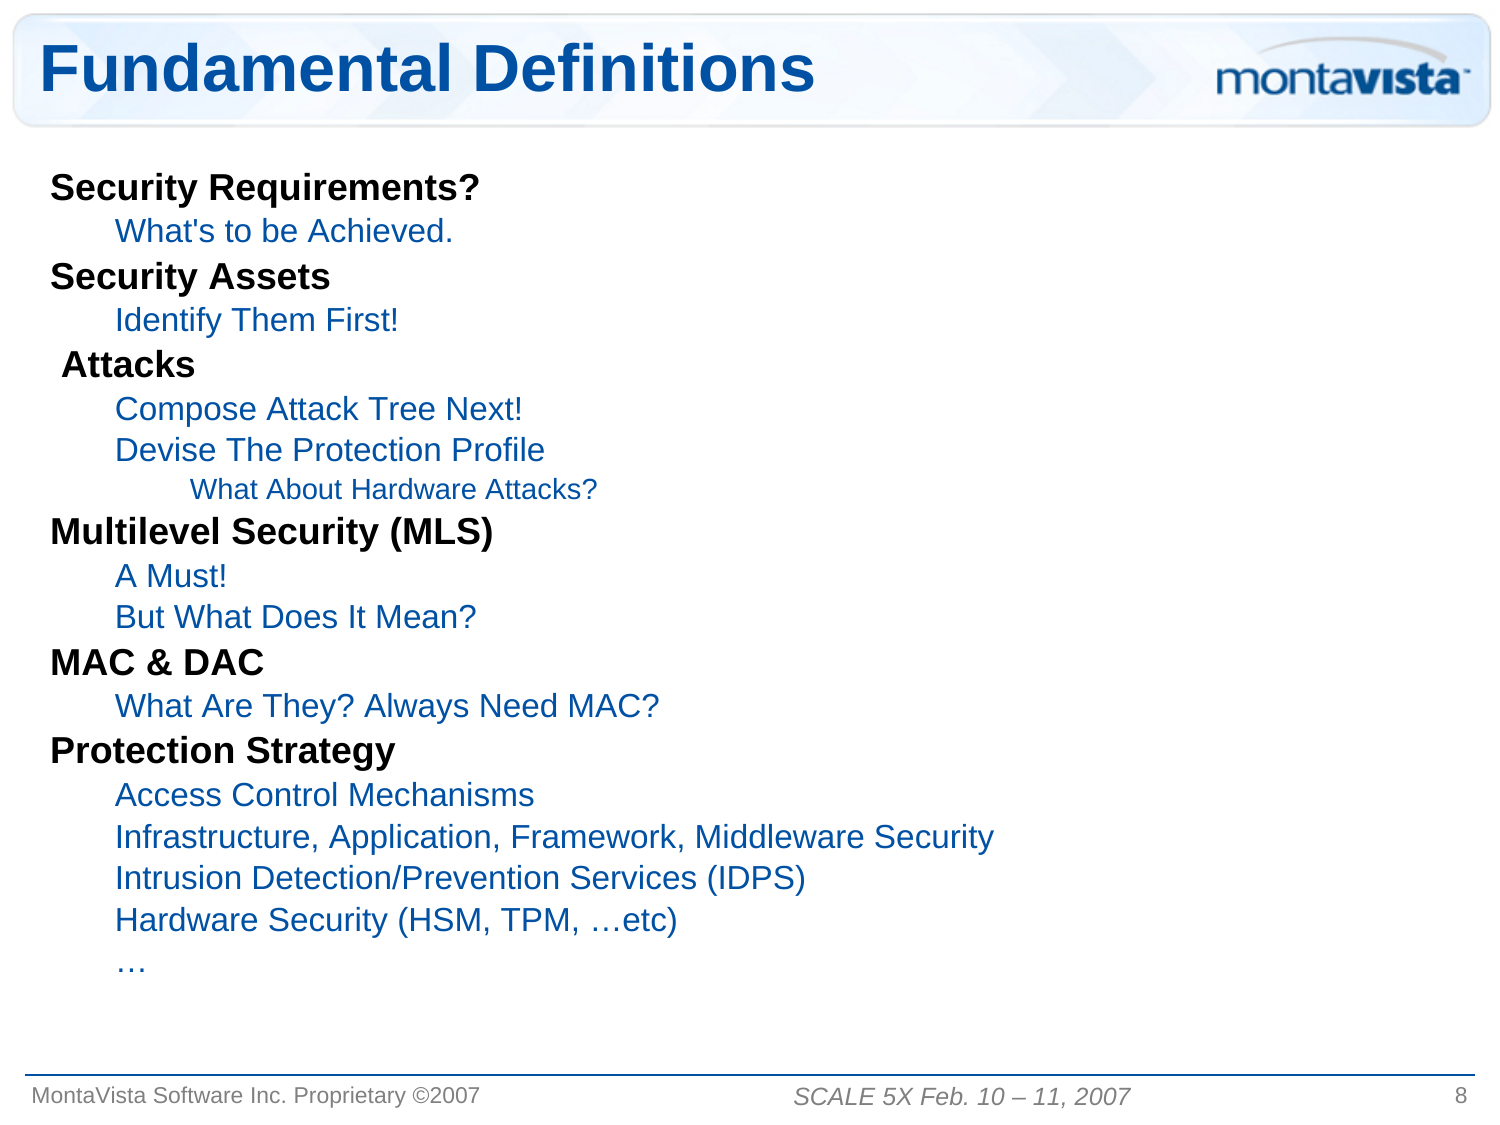

# Fundamental Definitions
 Security Requirements?
What's to be Achieved.
 Security Assets
Identify Them First!
 Attacks
Compose Attack Tree Next!
Devise The Protection Profile
What About Hardware Attacks?
 Multilevel Security (MLS)
A Must!
But What Does It Mean?
 MAC & DAC
What Are They? Always Need MAC?
 Protection Strategy
Access Control Mechanisms
Infrastructure, Application, Framework, Middleware Security
Intrusion Detection/Prevention Services (IDPS)
Hardware Security (HSM, TPM, …etc)
…
8